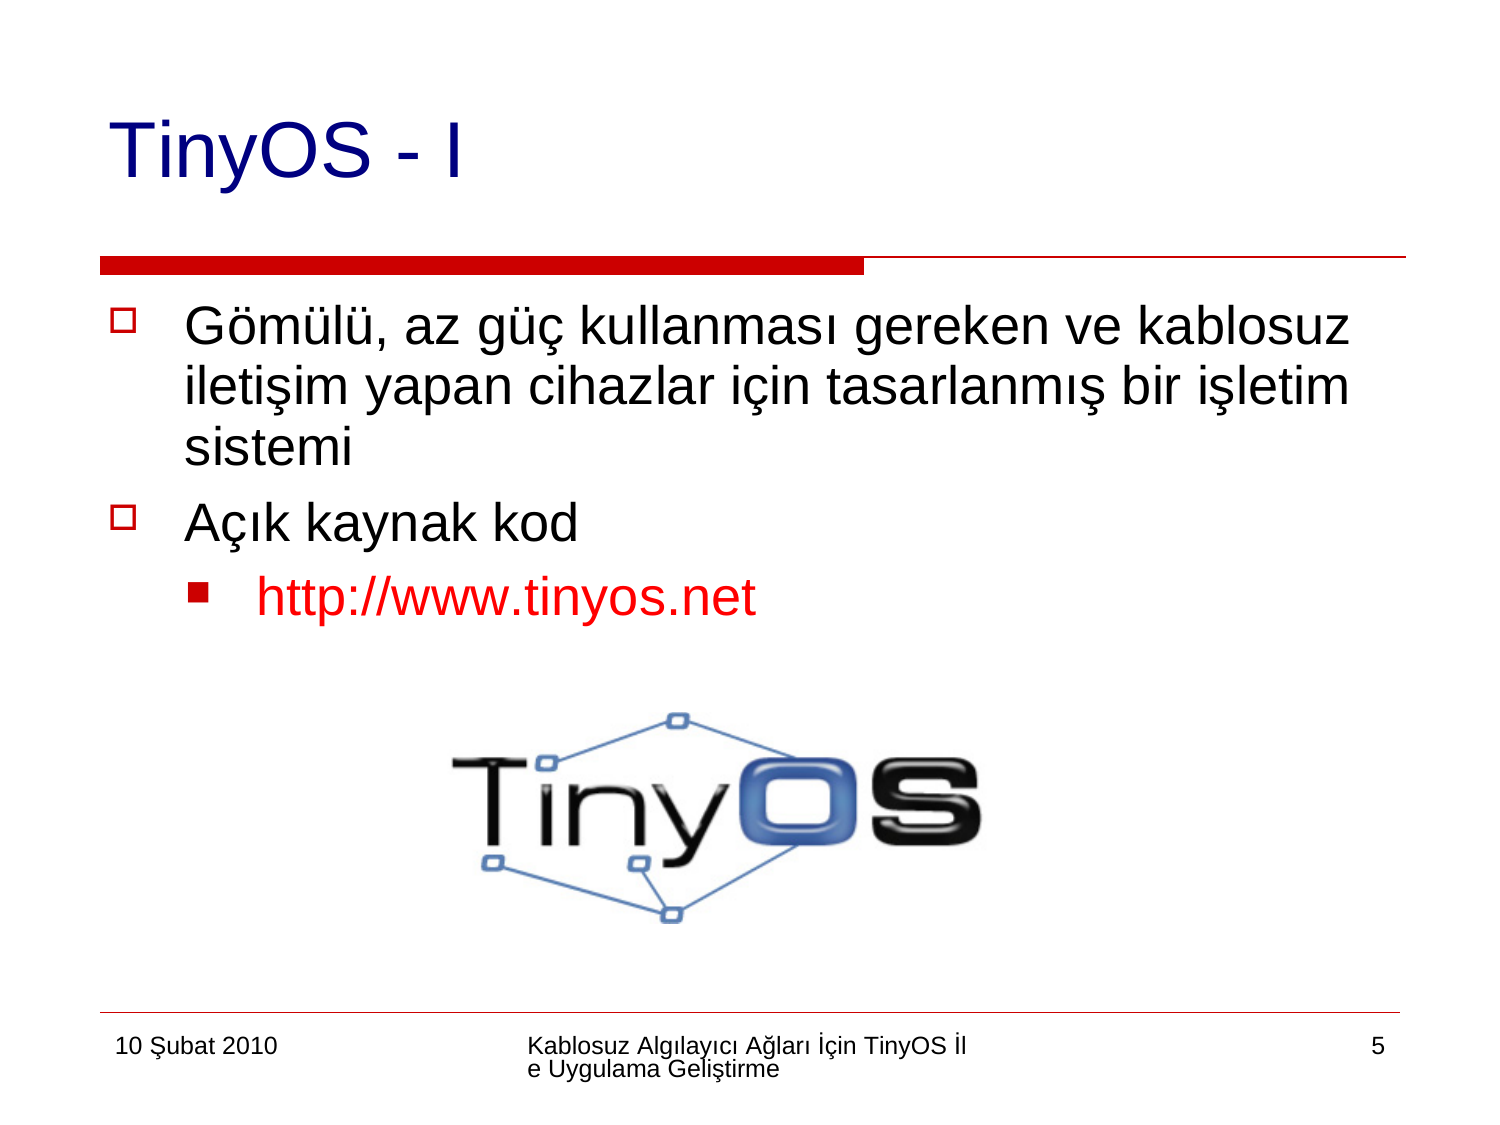

# TinyOS - I
Gömülü, az güç kullanması gereken ve kablosuz iletişim yapan cihazlar için tasarlanmış bir işletim sistemi
Açık kaynak kod
http://www.tinyos.net
10 Şubat 2010
Kablosuz Algılayıcı Ağları İçin TinyOS İle Uygulama Geliştirme
5